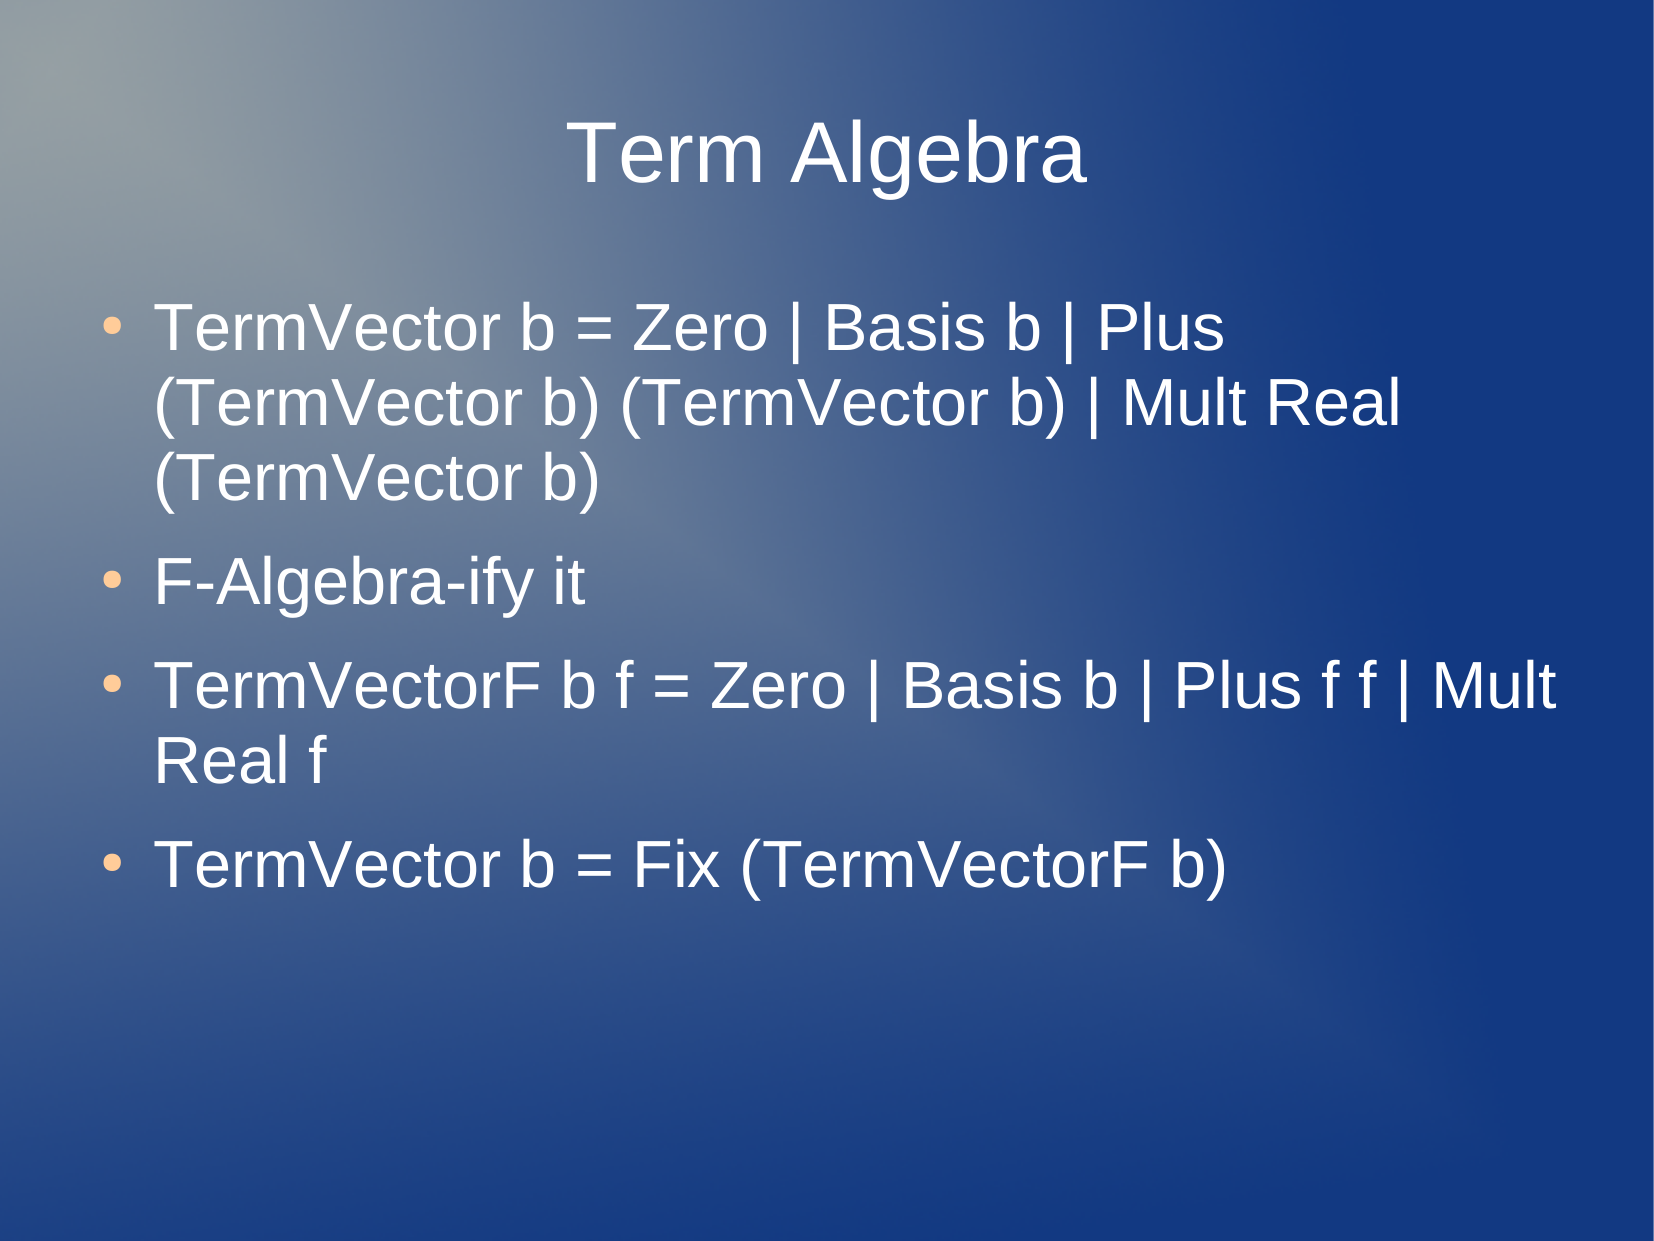

# Term Algebra
TermVector b = Zero | Basis b | Plus (TermVector b) (TermVector b) | Mult Real (TermVector b)
F-Algebra-ify it
TermVectorF b f = Zero | Basis b | Plus f f | Mult Real f
TermVector b = Fix (TermVectorF b)